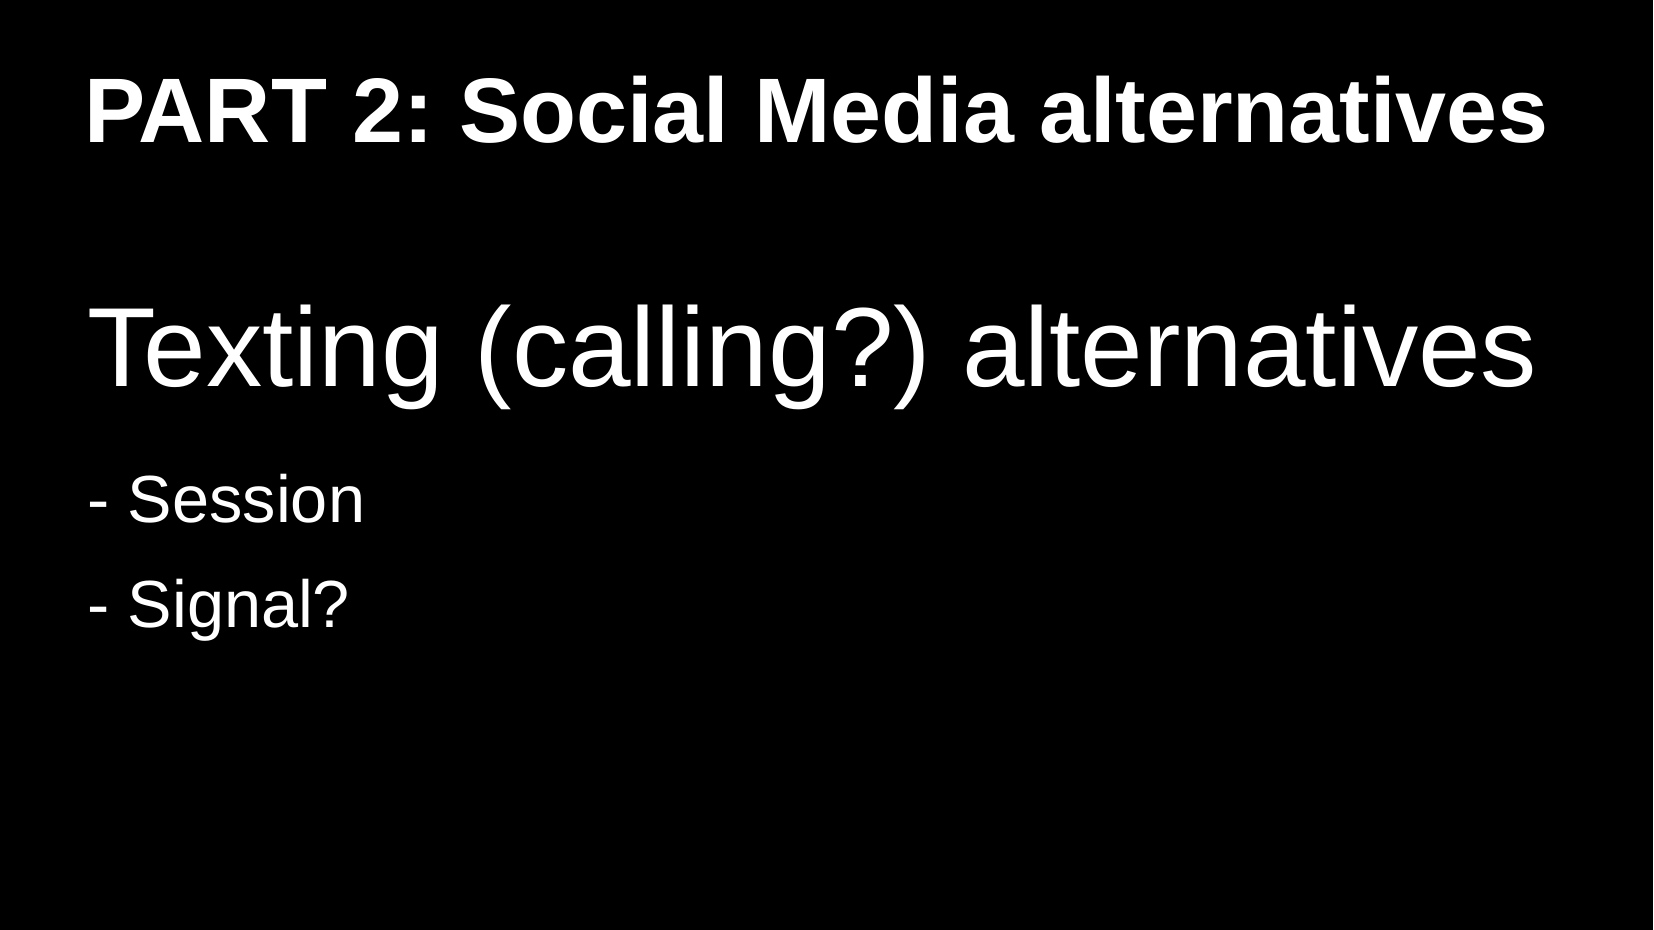

# PART 2: Social Media alternatives
Texting (calling?) alternatives
- Session
- Signal?